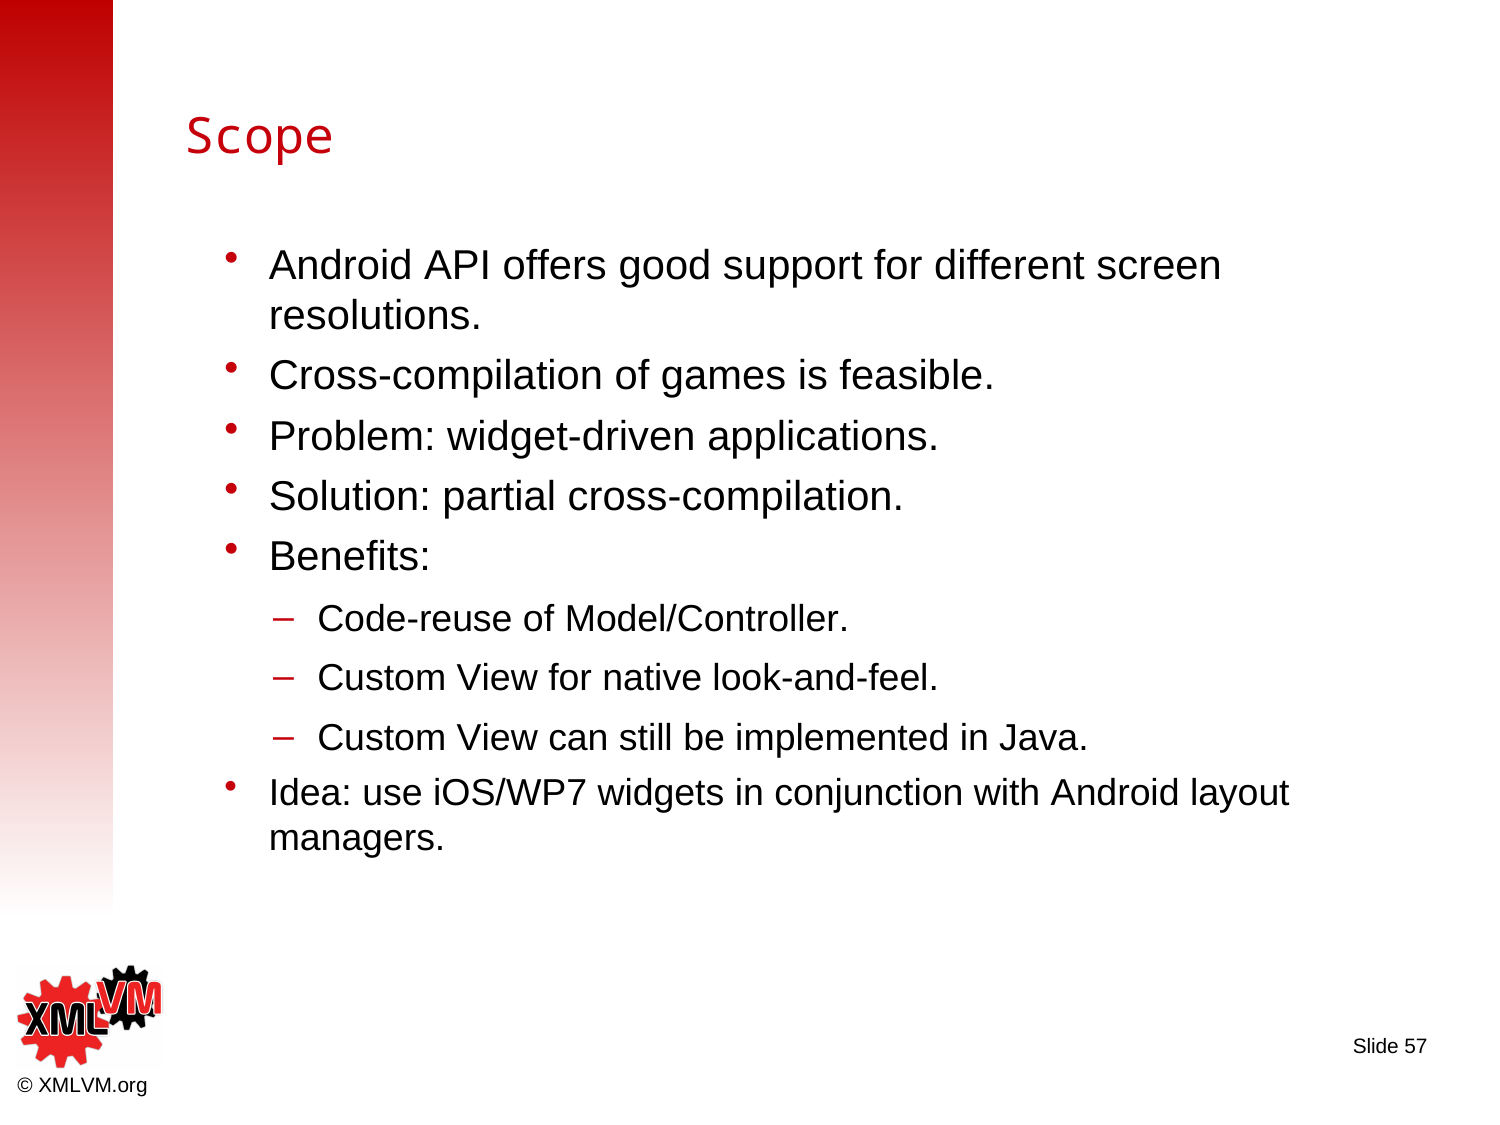

# Scope
Android API offers good support for different screen resolutions.
Cross-compilation of games is feasible.
Problem: widget-driven applications.
Solution: partial cross-compilation.
Benefits:
Code-reuse of Model/Controller.
Custom View for native look-and-feel.
Custom View can still be implemented in Java.
Idea: use iOS/WP7 widgets in conjunction with Android layout managers.